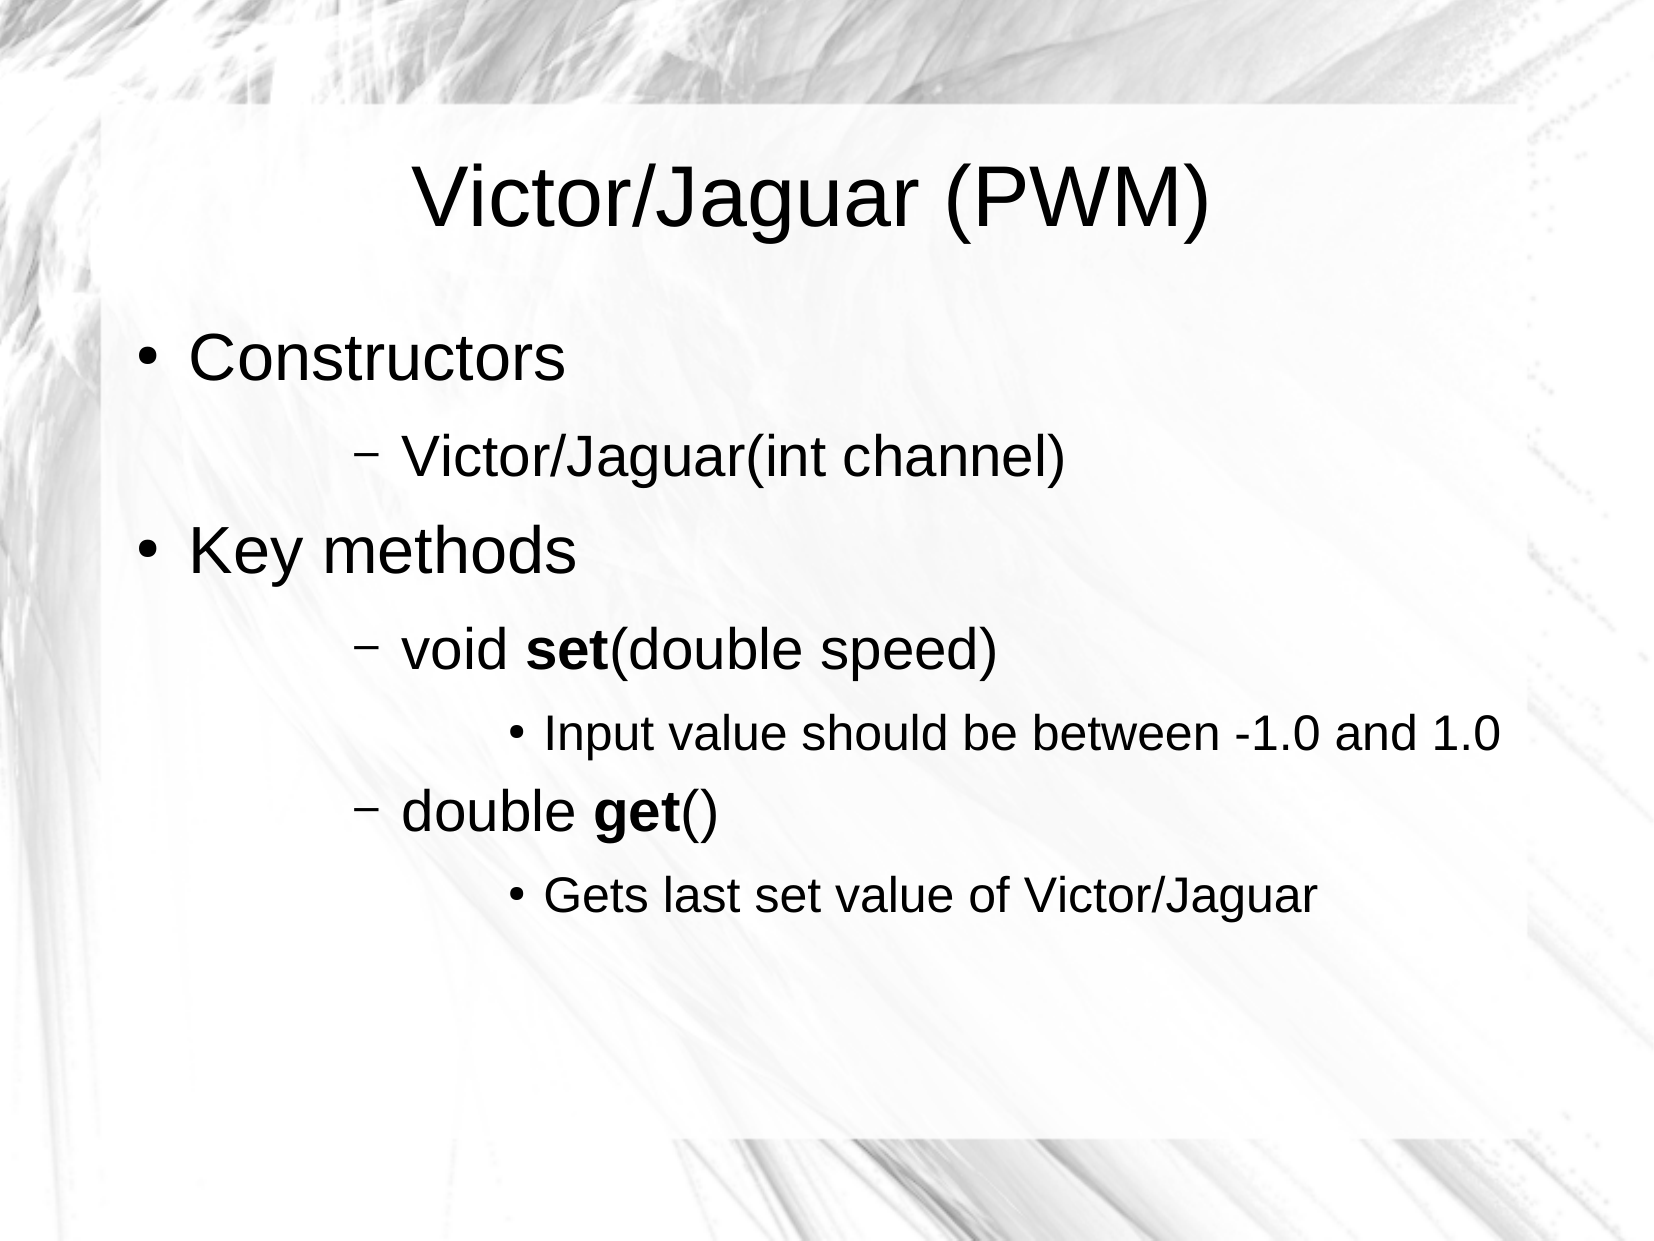

# Victor/Jaguar (PWM)
Constructors
Victor/Jaguar(int channel)
Key methods
void set(double speed)
Input value should be between -1.0 and 1.0
double get()
Gets last set value of Victor/Jaguar